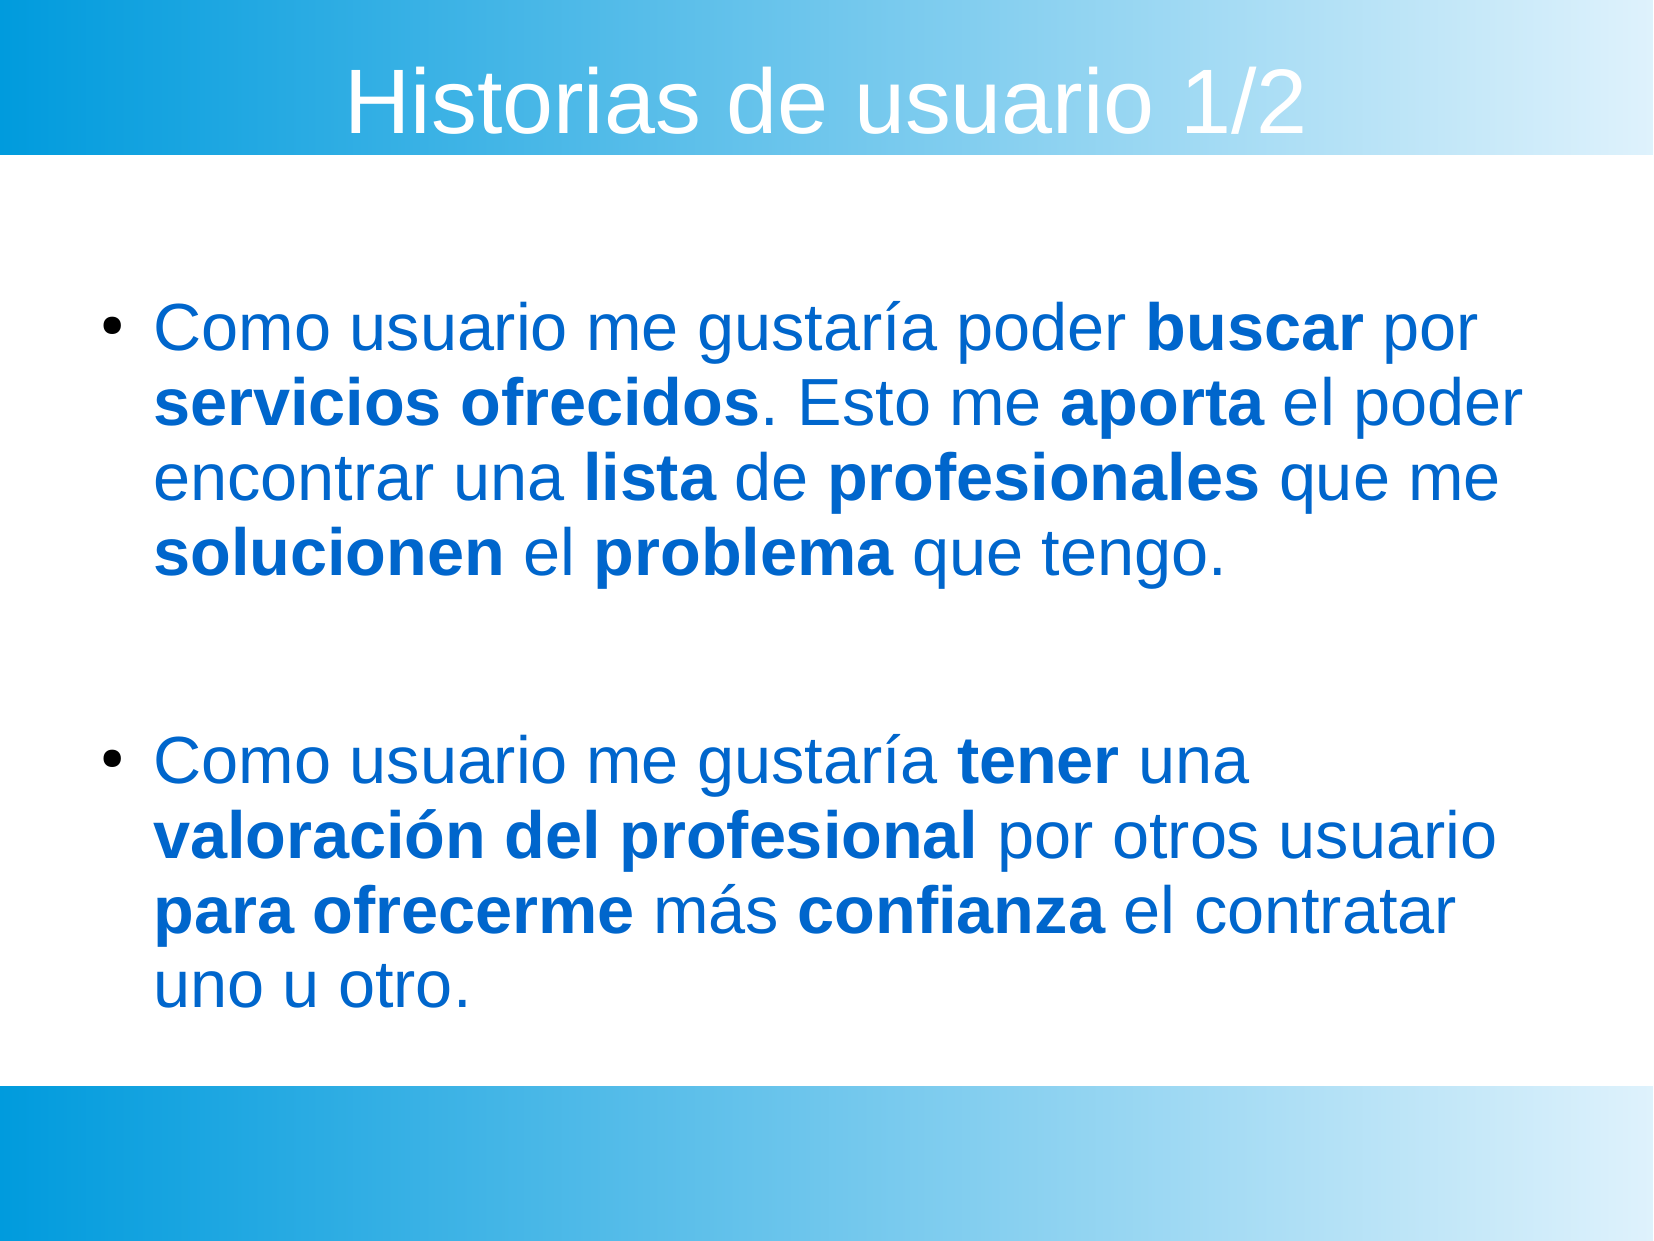

# Historias de usuario 1/2
Como usuario me gustaría poder buscar por servicios ofrecidos. Esto me aporta el poder encontrar una lista de profesionales que me solucionen el problema que tengo.
Como usuario me gustaría tener una valoración del profesional por otros usuario para ofrecerme más confianza el contratar uno u otro.